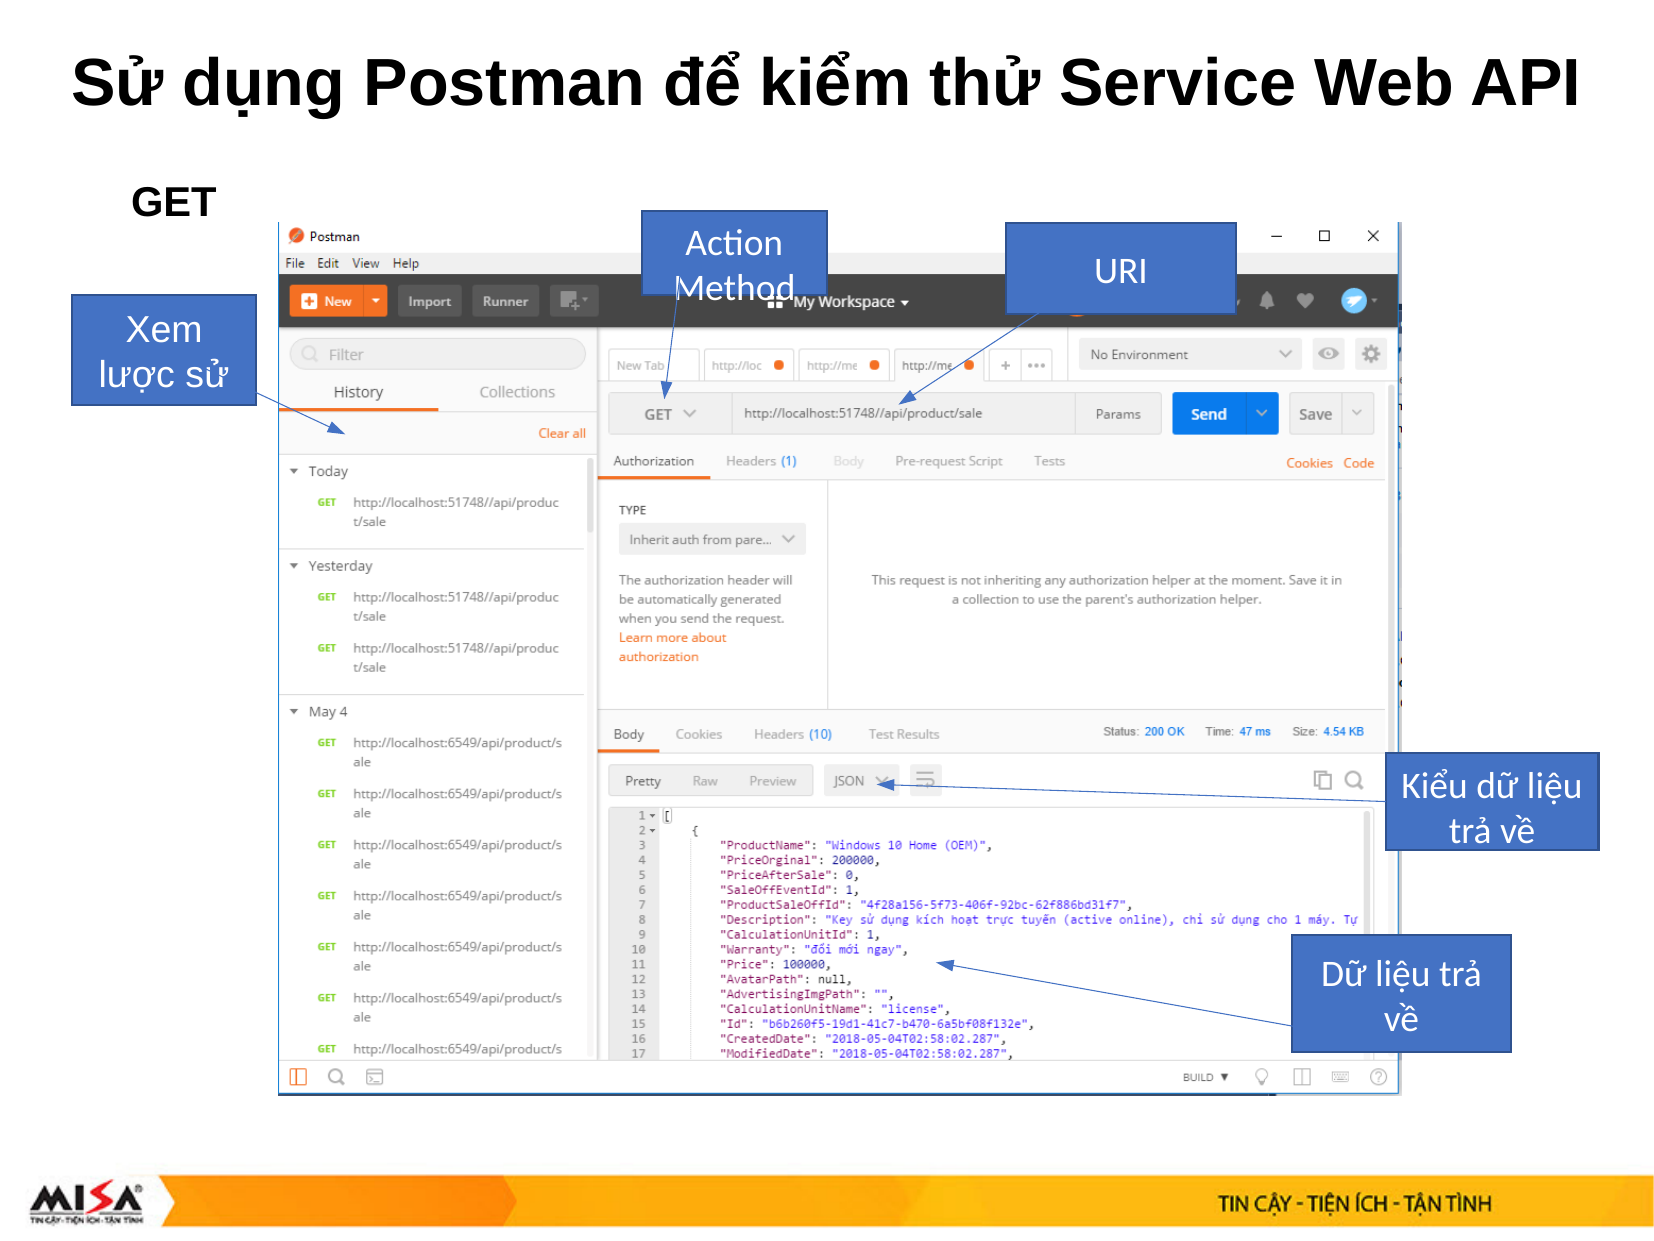

# Sử dụng Postman để kiểm thử Service Web API
 GET
Action Method
URI
Xem lược sử
Kiểu dữ liệu trả về
Dữ liệu trả về